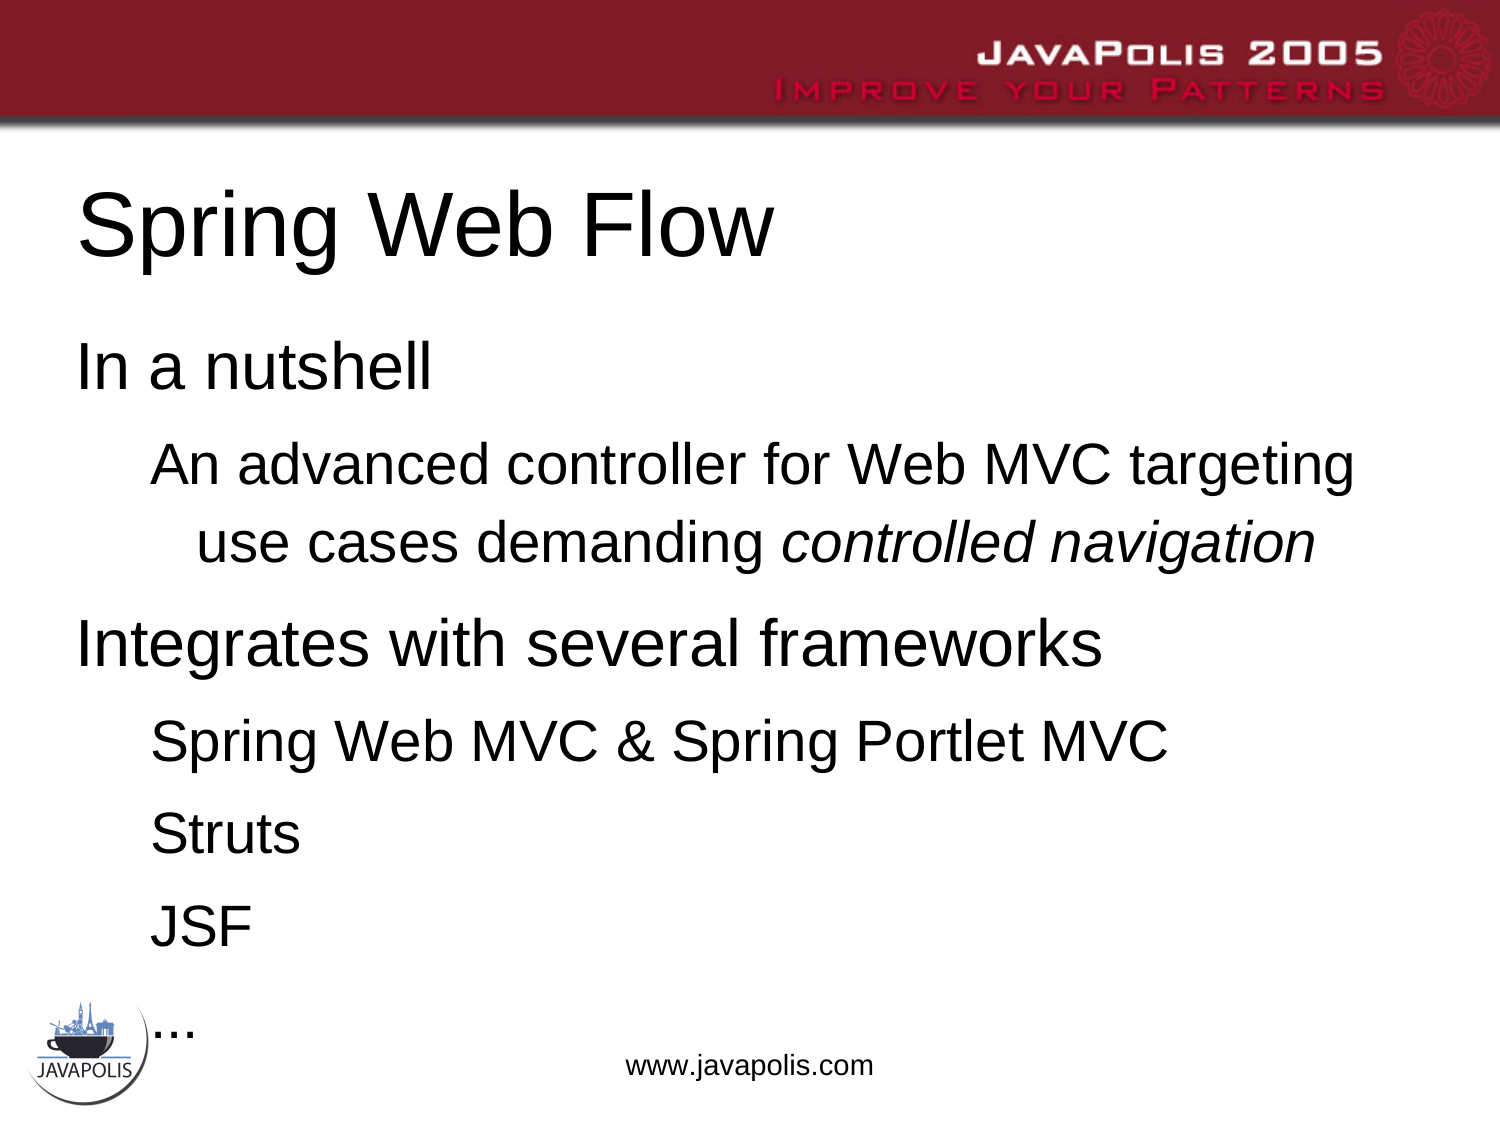

# Spring Web Flow
In a nutshell
An advanced controller for Web MVC targeting use cases demanding controlled navigation
Integrates with several frameworks
Spring Web MVC & Spring Portlet MVC
Struts
JSF
...